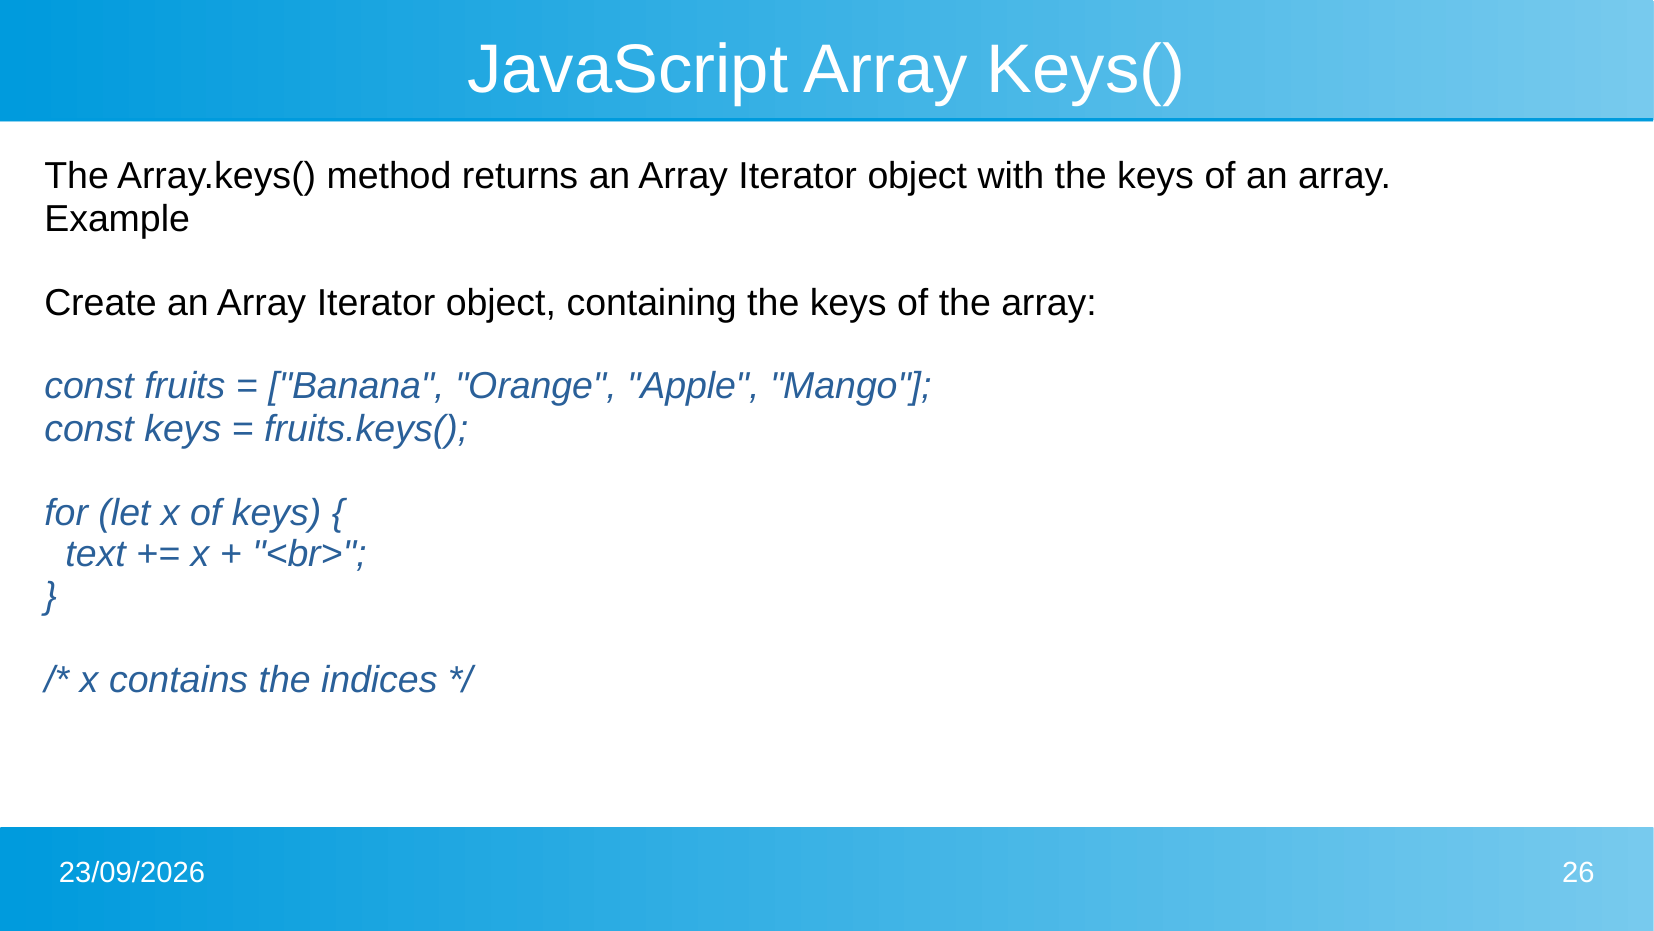

# JavaScript Array Keys()
The Array.keys() method returns an Array Iterator object with the keys of an array.
Example
Create an Array Iterator object, containing the keys of the array:
const fruits = ["Banana", "Orange", "Apple", "Mango"];
const keys = fruits.keys();
for (let x of keys) {
 text += x + "<br>";
}
/* x contains the indices */
26